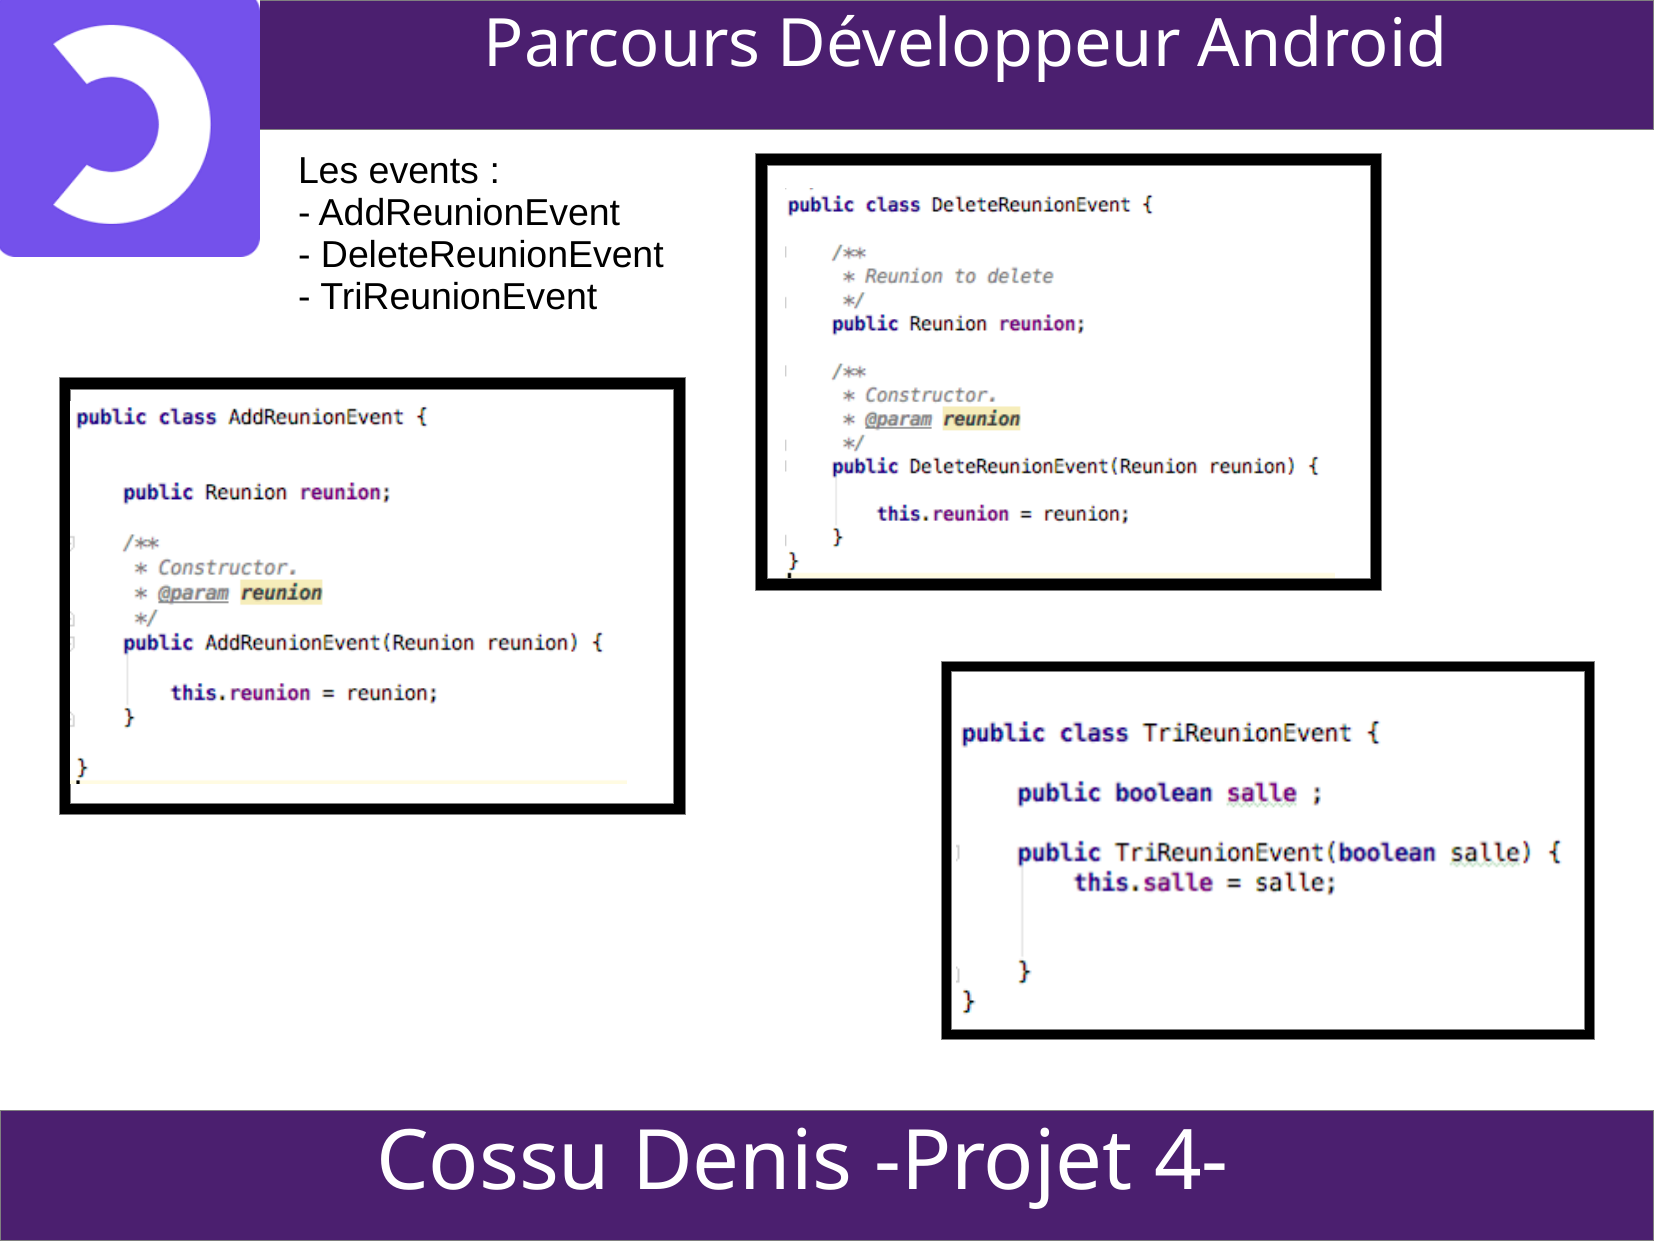

Les events :
- AddReunionEvent
- DeleteReunionEvent
- TriReunionEvent